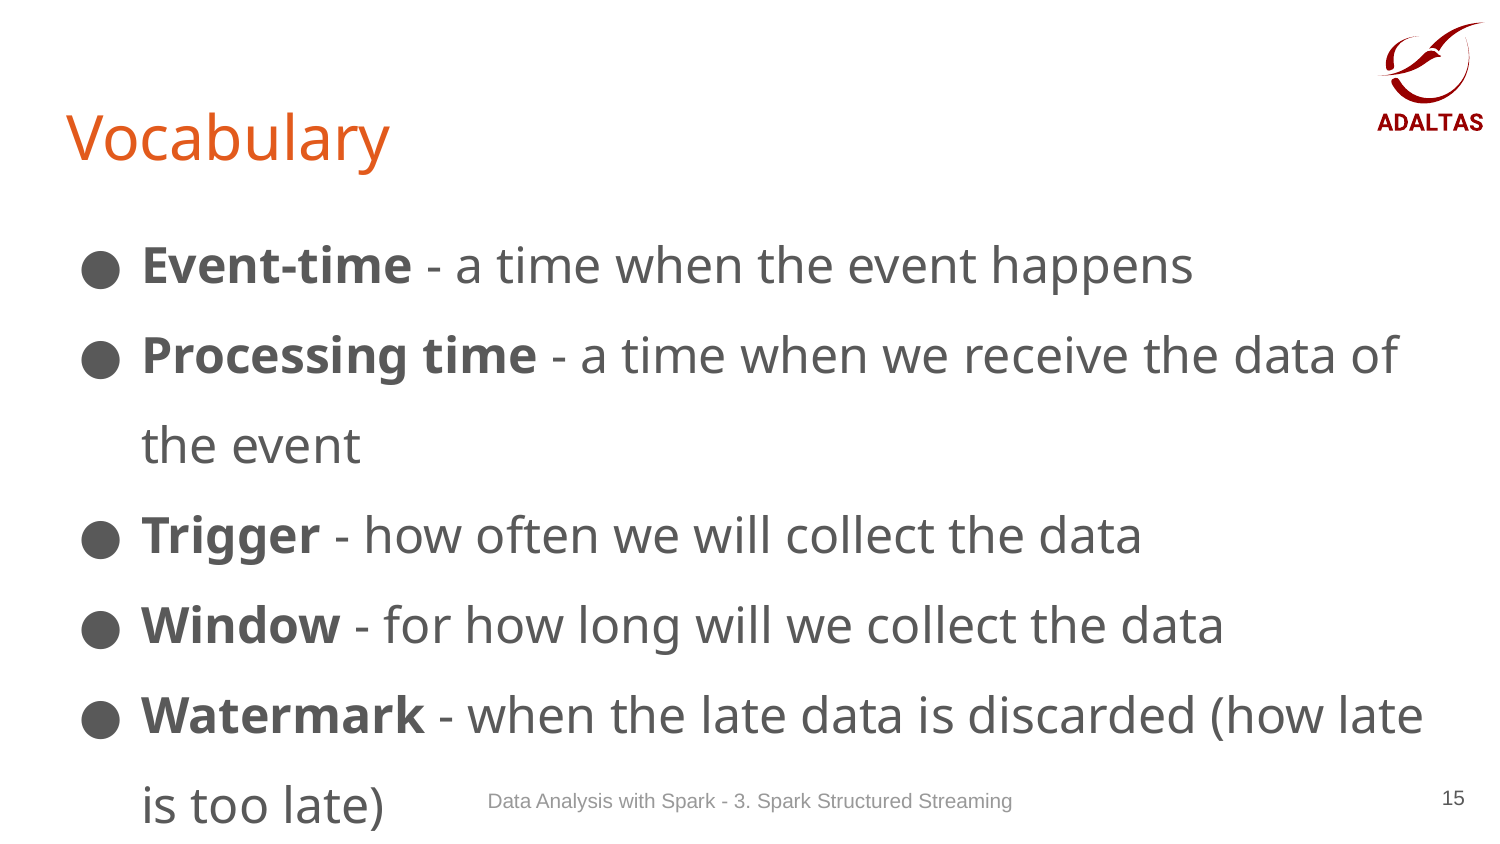

Vocabulary
# Event-time - a time when the event happens
Processing time - a time when we receive the data of the event
Trigger - how often we will collect the data
Window - for how long will we collect the data
Watermark - when the late data is discarded (how late is too late)
Data Analysis with Spark - 3. Spark Structured Streaming